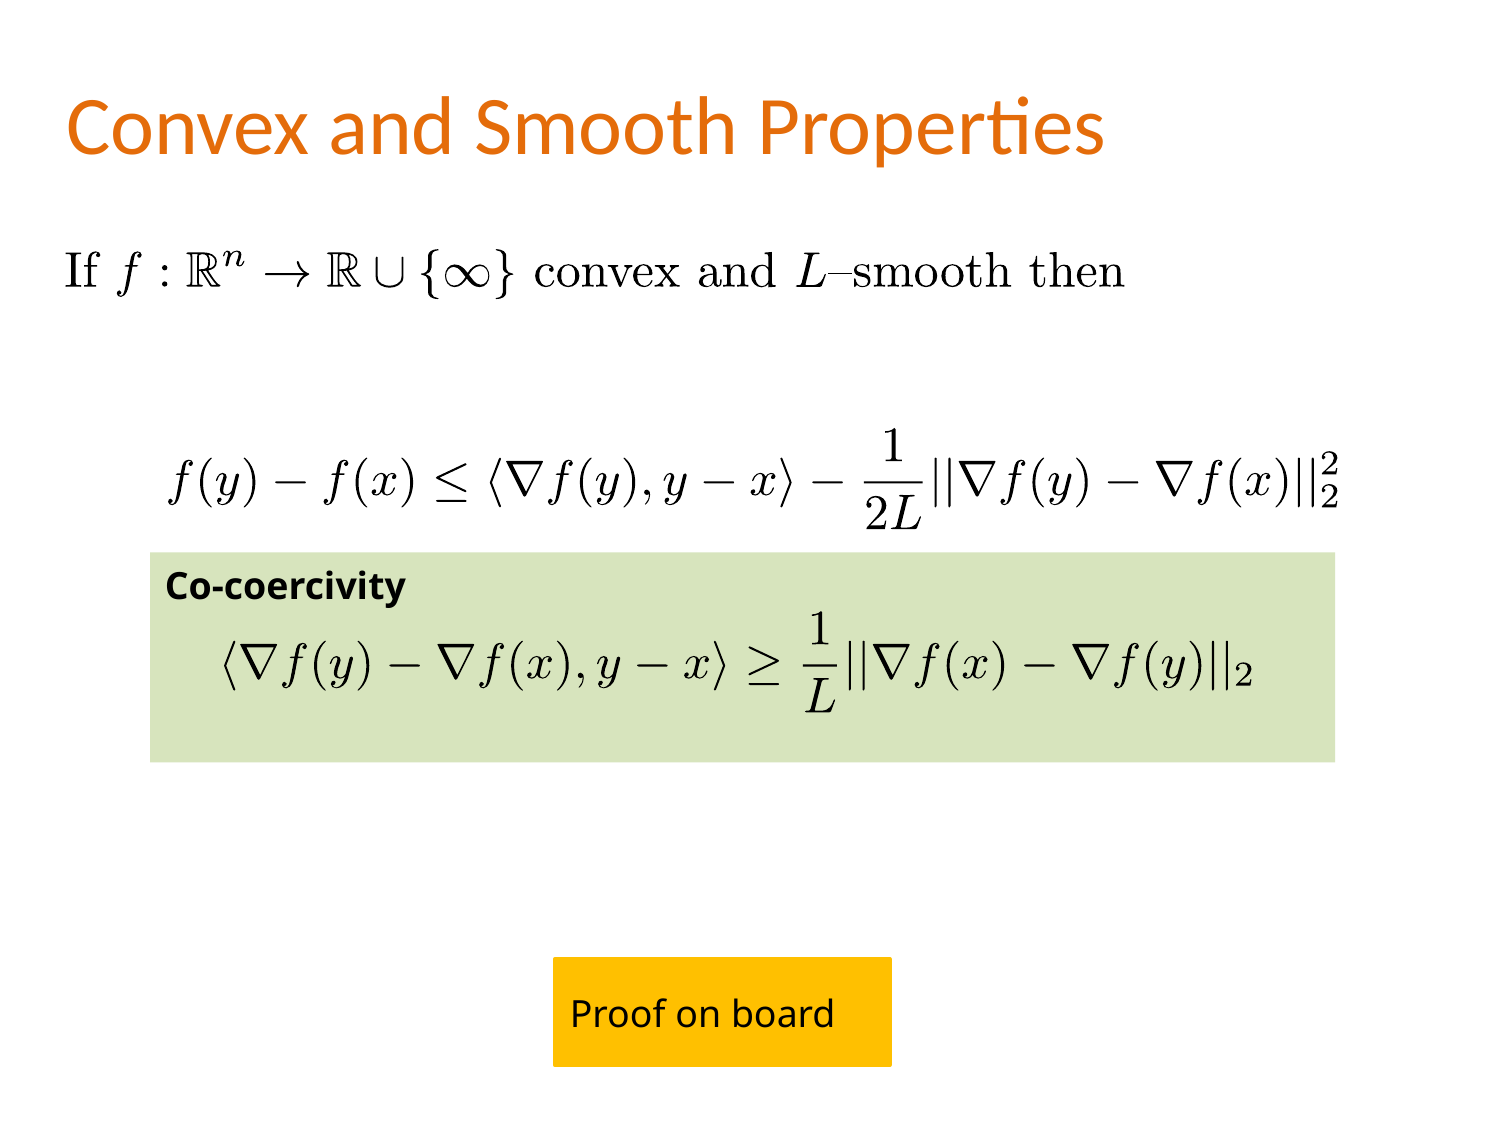

Convex and Smooth Properties
Co-coercivity
Proof on board